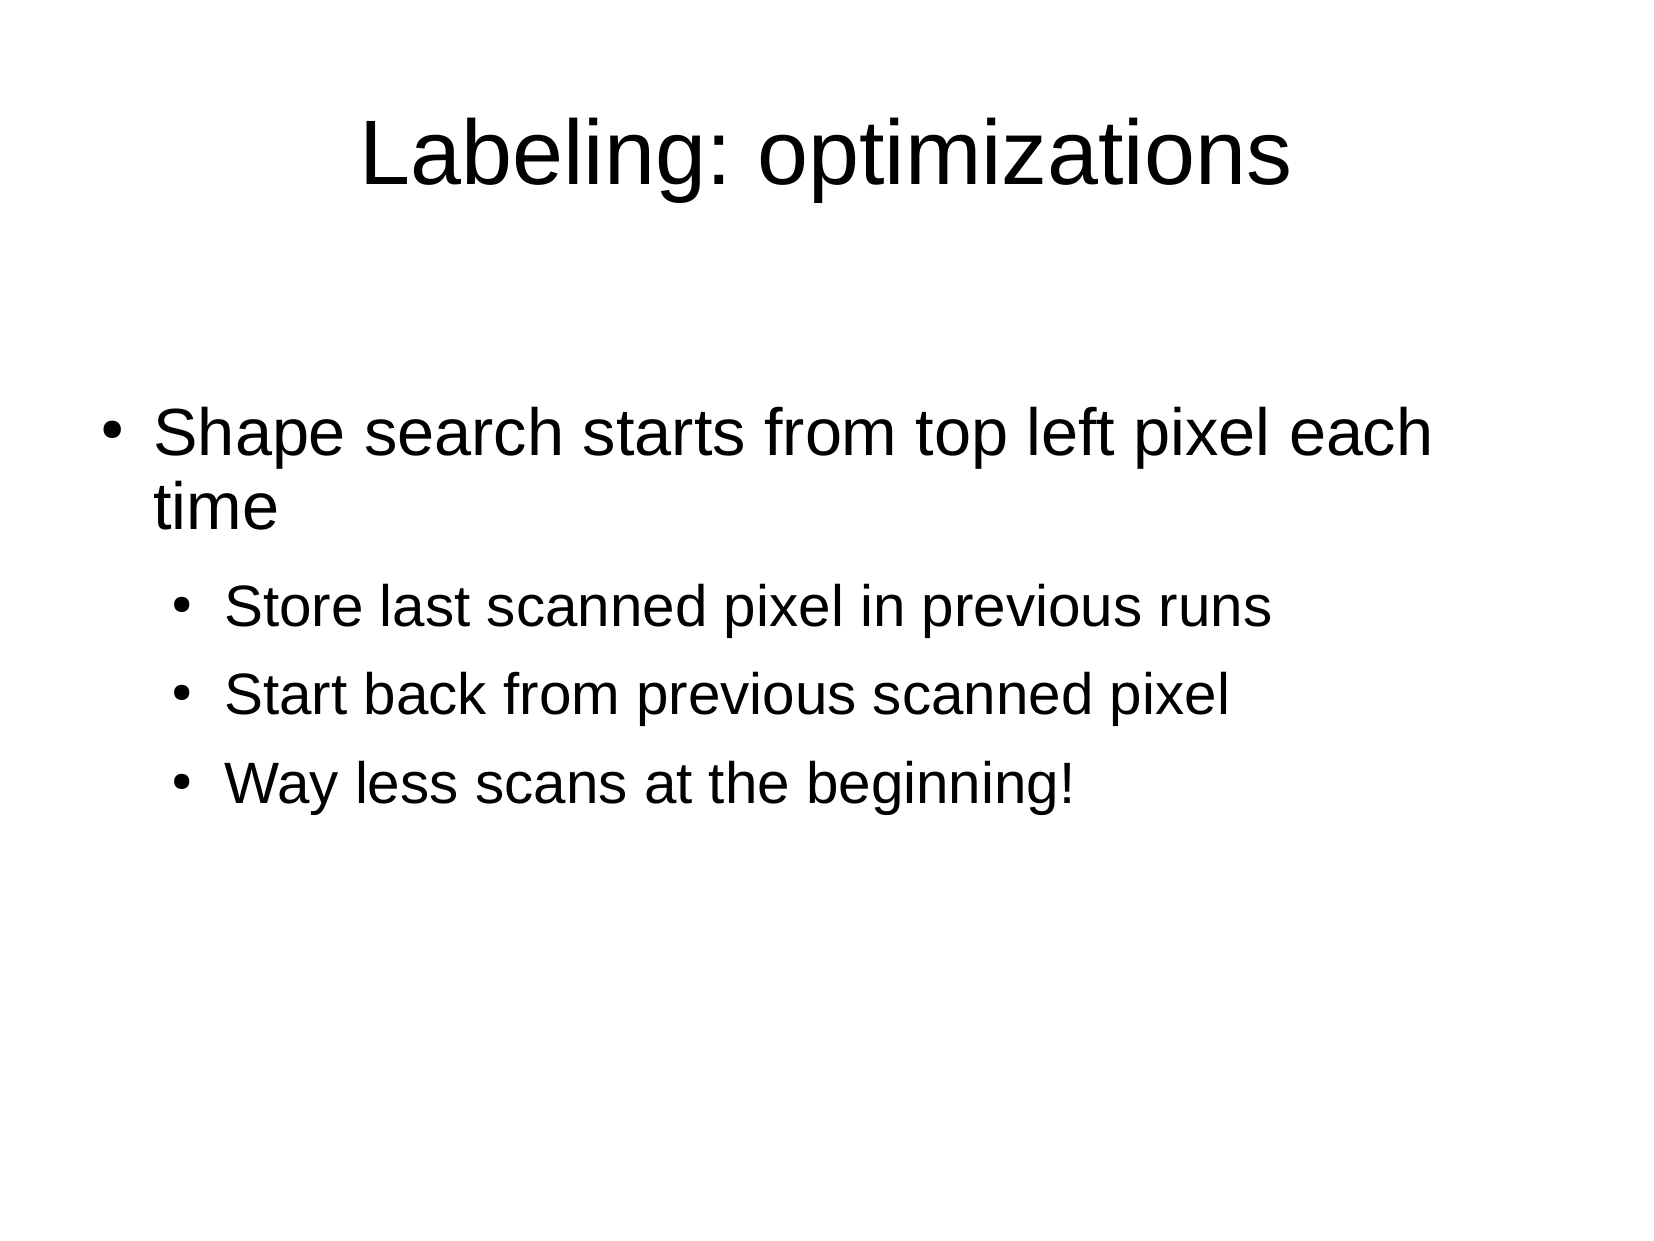

# Labeling: optimizations
Shape search starts from top left pixel each time
Store last scanned pixel in previous runs
Start back from previous scanned pixel
Way less scans at the beginning!